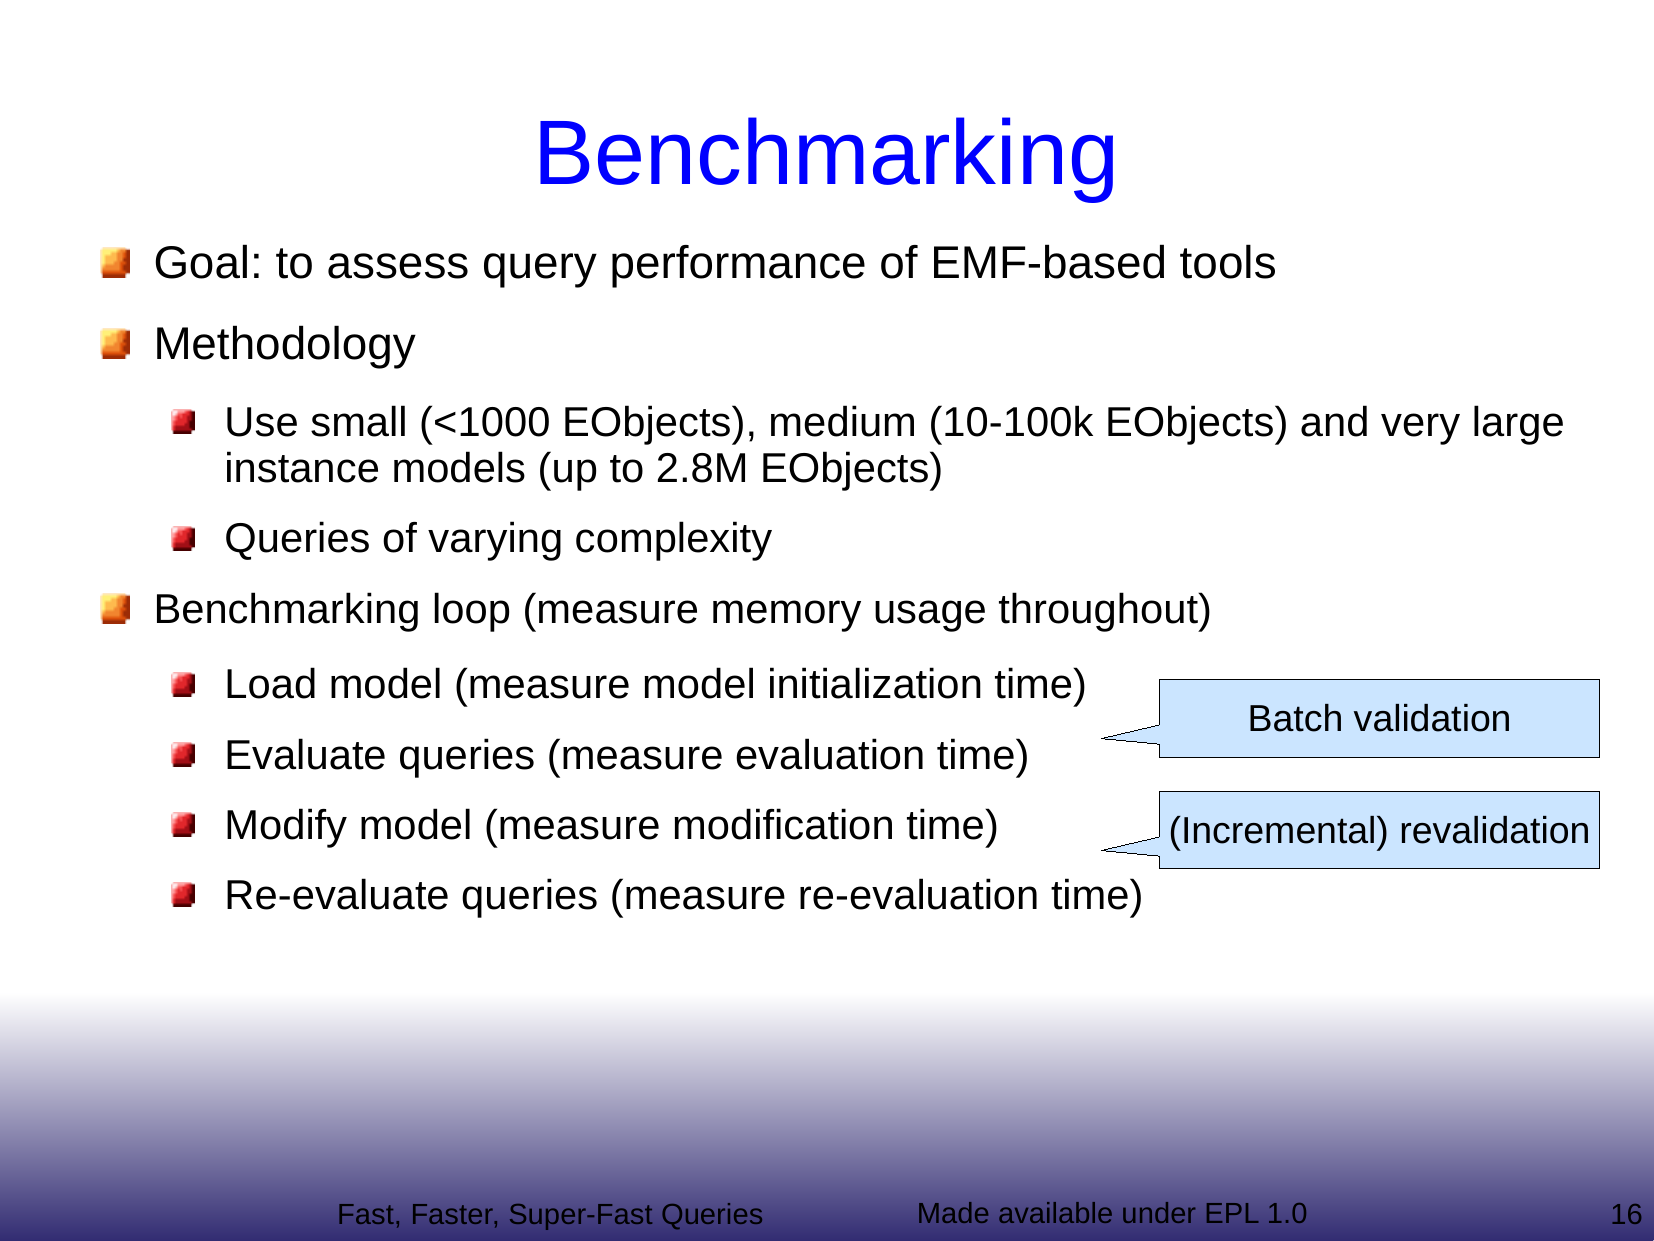

# Benchmarking
Goal: to assess query performance of EMF-based tools
Methodology
Use small (<1000 EObjects), medium (10-100k EObjects) and very large instance models (up to 2.8M EObjects)
Queries of varying complexity
Benchmarking loop (measure memory usage throughout)
Load model (measure model initialization time)
Evaluate queries (measure evaluation time)
Modify model (measure modification time)
Re-evaluate queries (measure re-evaluation time)
Batch validation
(Incremental) revalidation
Fast, Faster, Super-Fast Queries
16